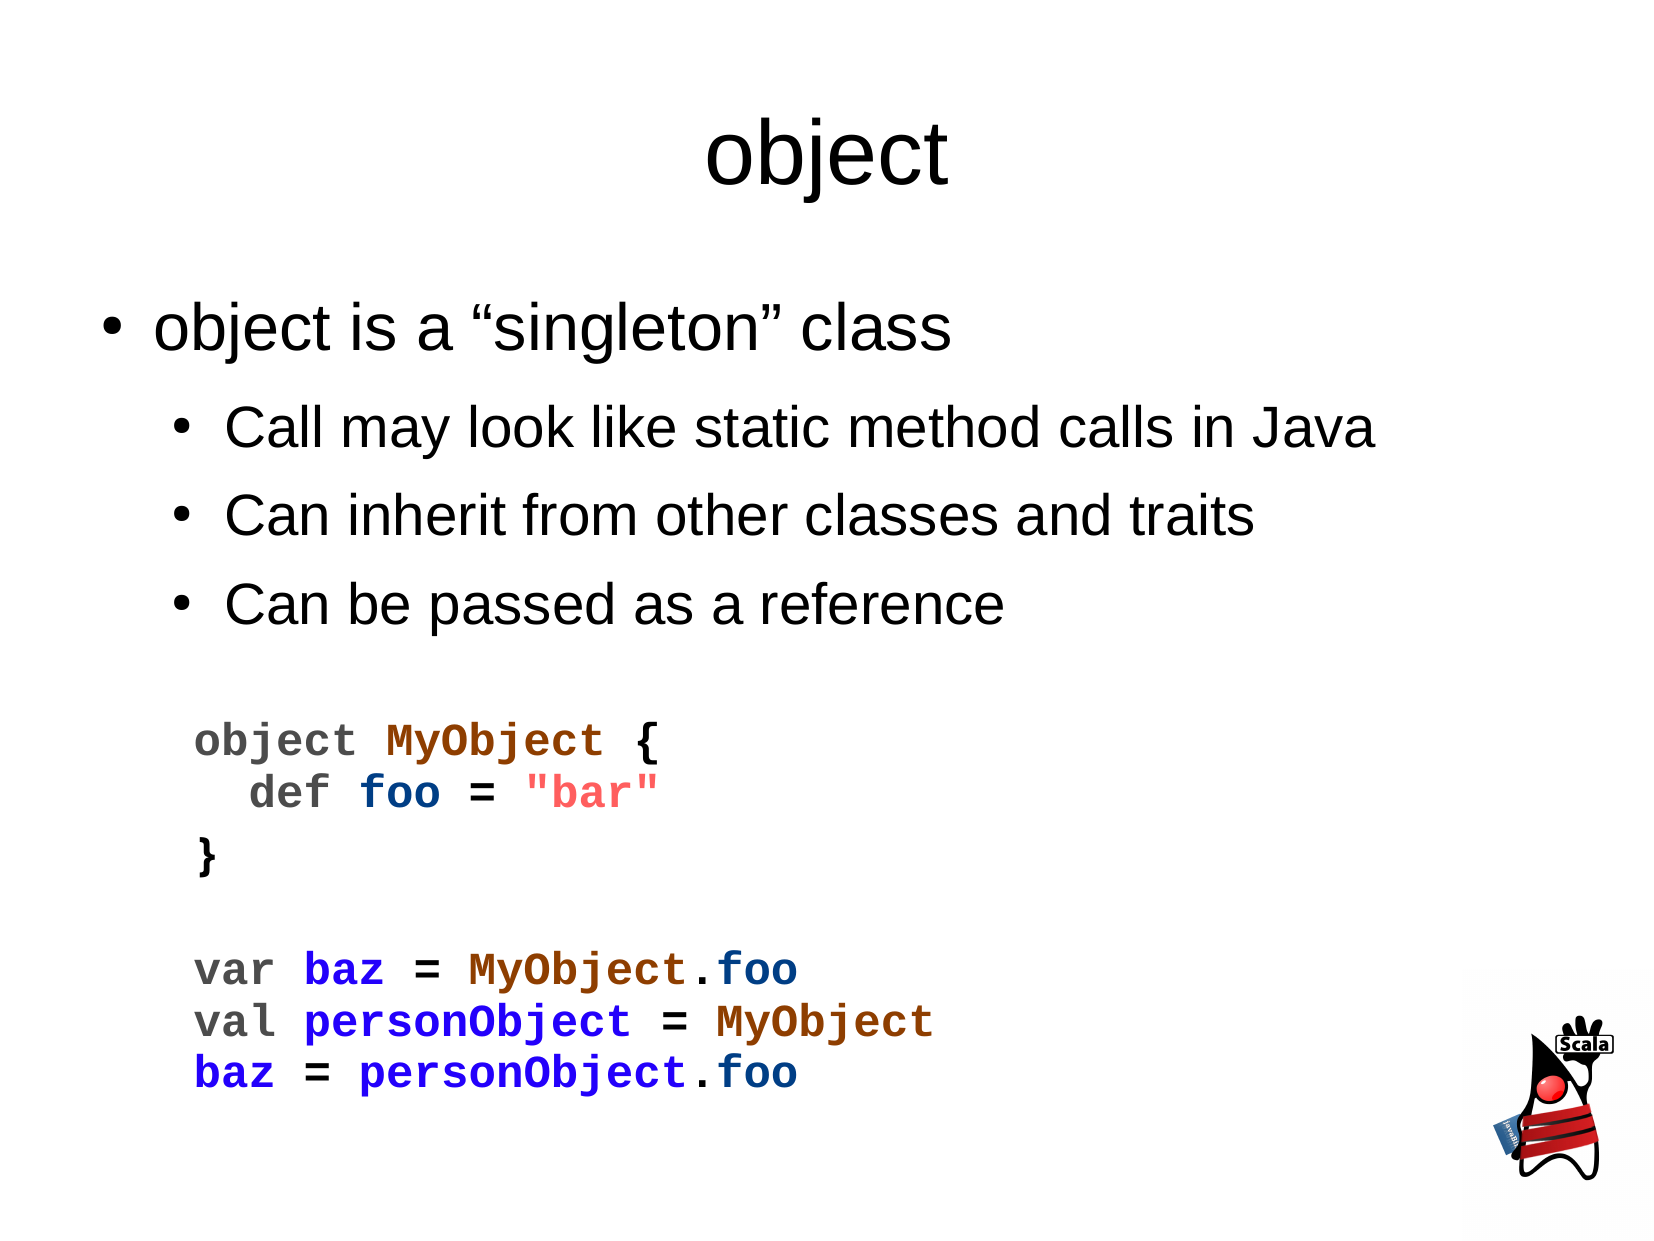

# object
object is a “singleton” class
Call may look like static method calls in Java
Can inherit from other classes and traits
Can be passed as a reference
object MyObject {
 def foo = "bar"
}
var baz = MyObject.foo
val personObject = MyObject
baz = personObject.foo